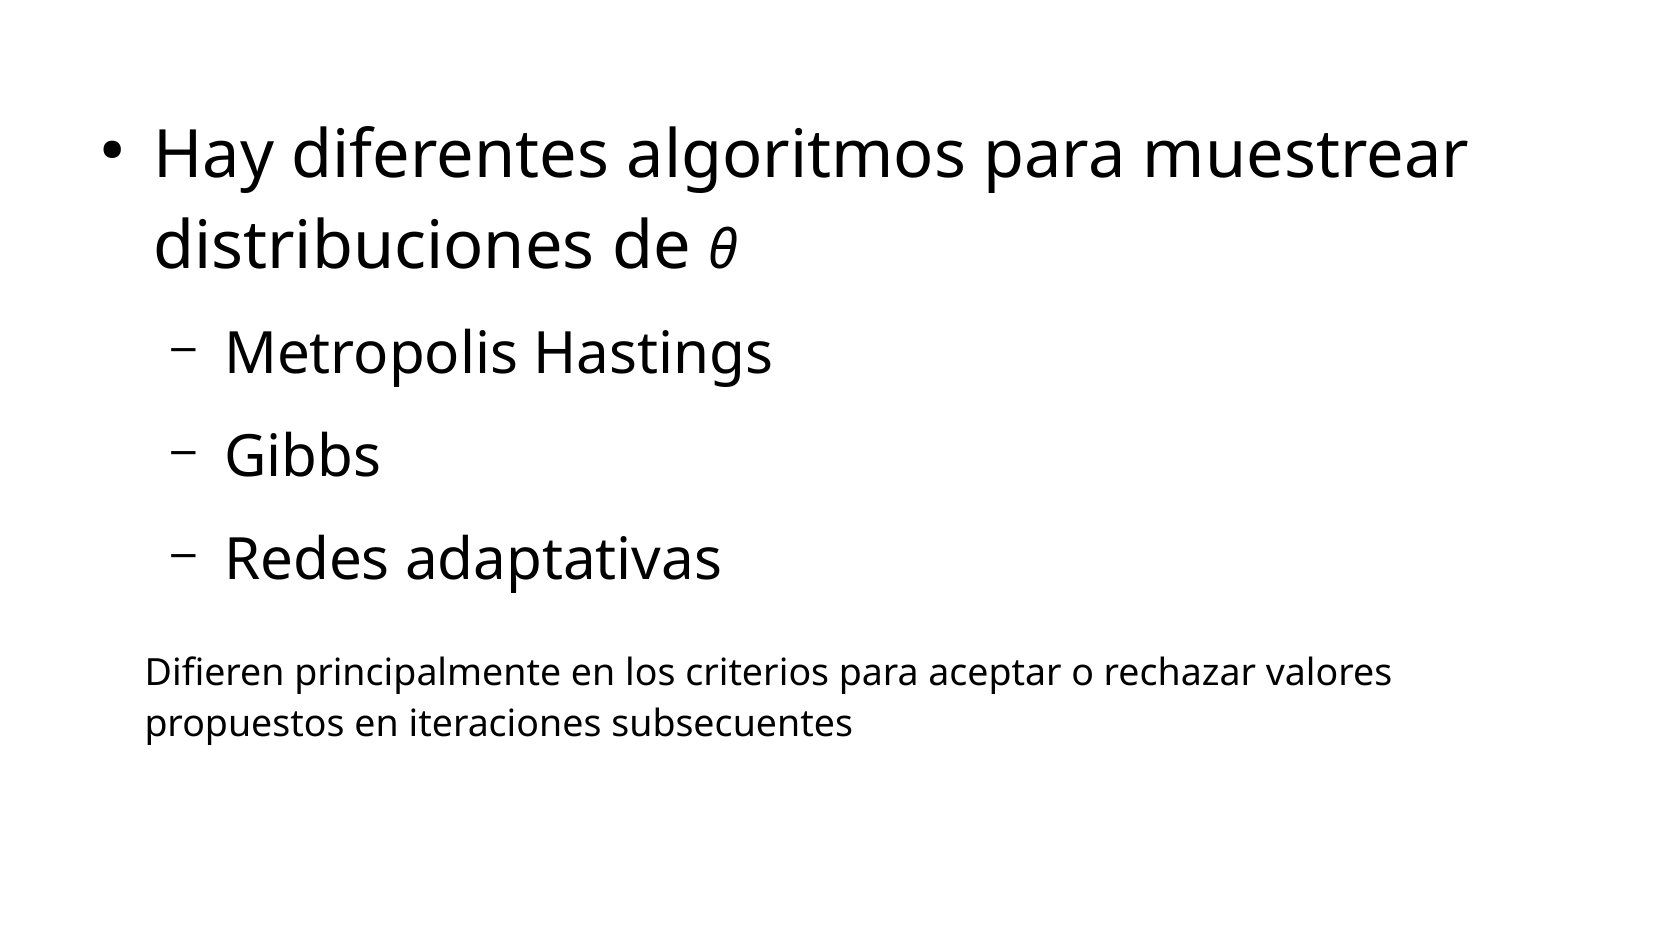

# Hay diferentes algoritmos para muestrear distribuciones de θ
Metropolis Hastings
Gibbs
Redes adaptativas
Difieren principalmente en los criterios para aceptar o rechazar valores propuestos en iteraciones subsecuentes